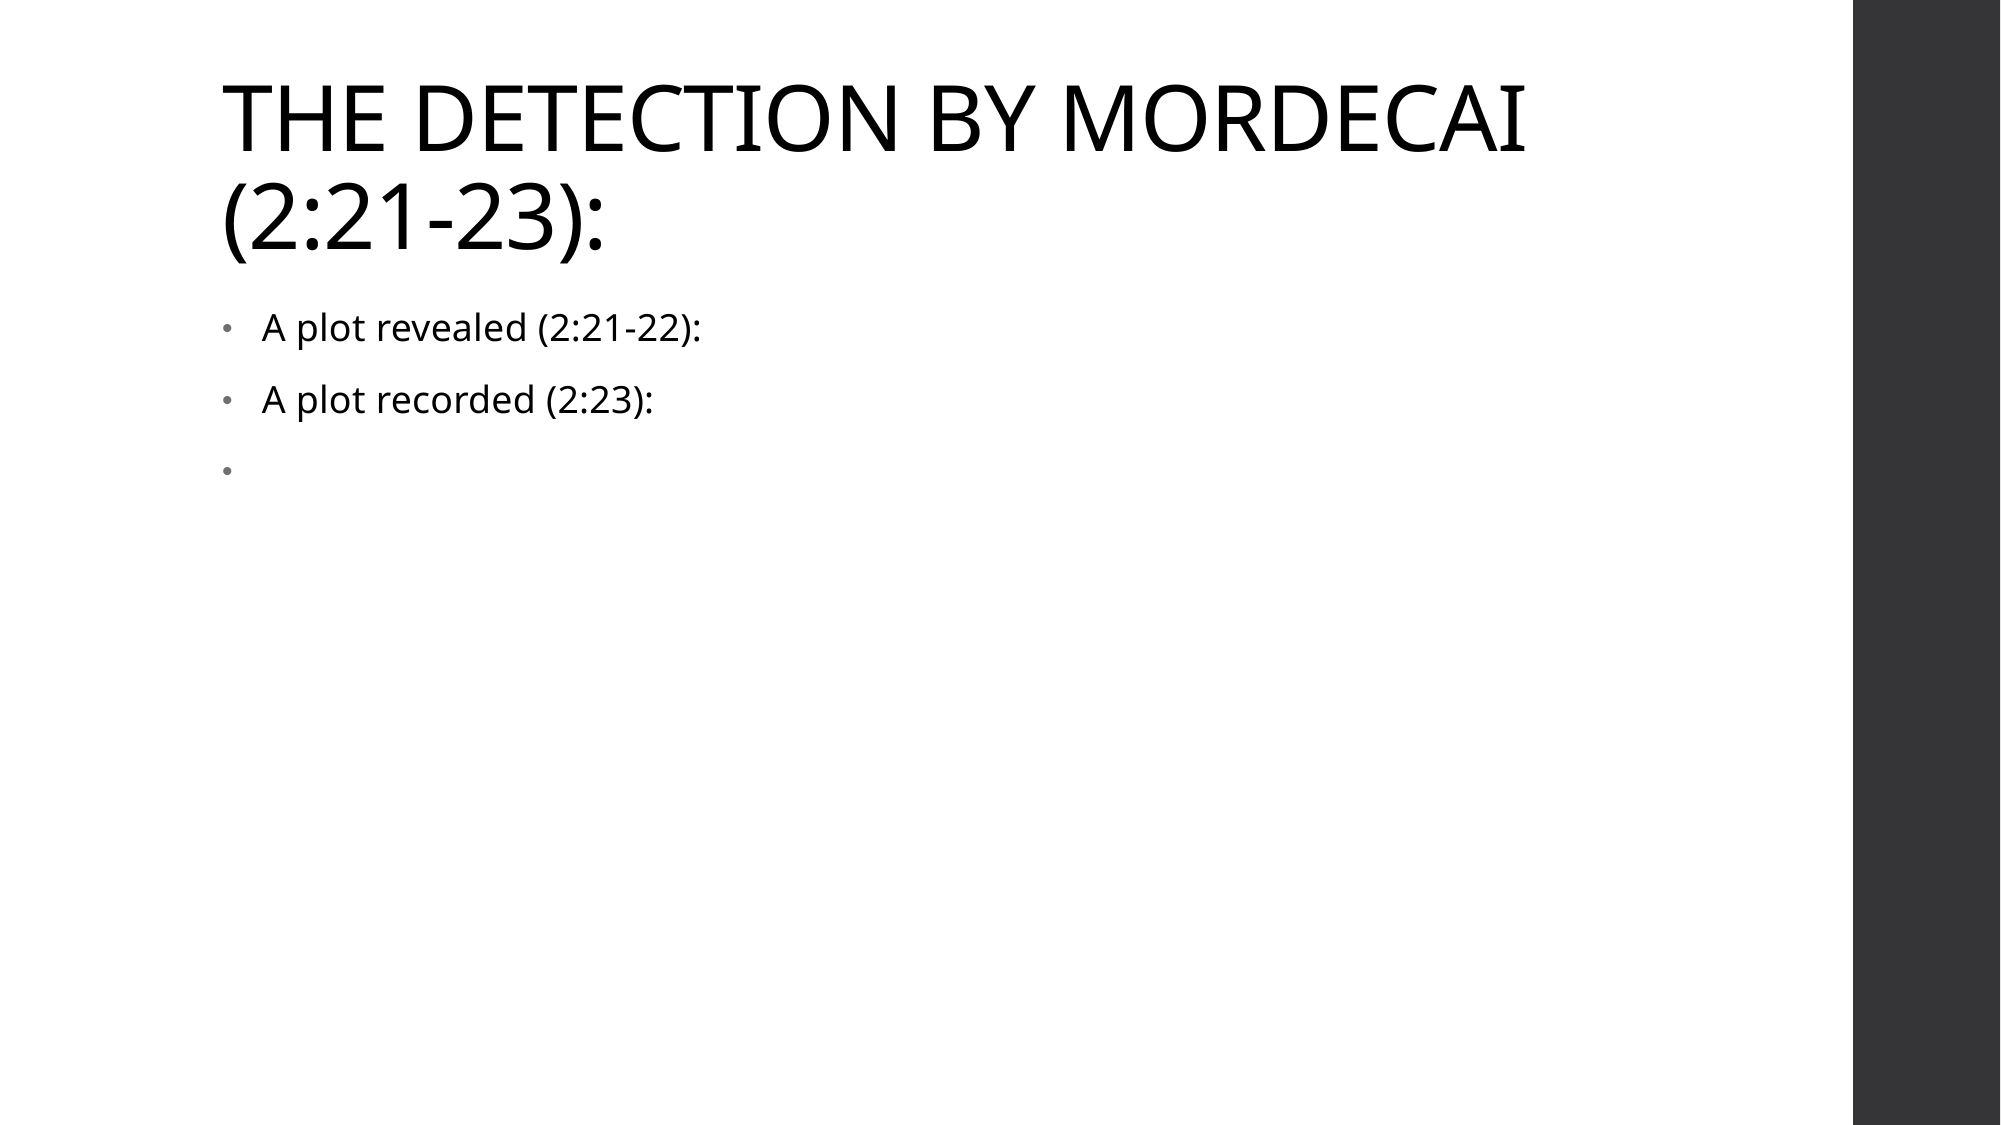

# THE DETECTION BY MORDECAI (2:21-23):
 A plot revealed (2:21-22):
 A plot recorded (2:23):